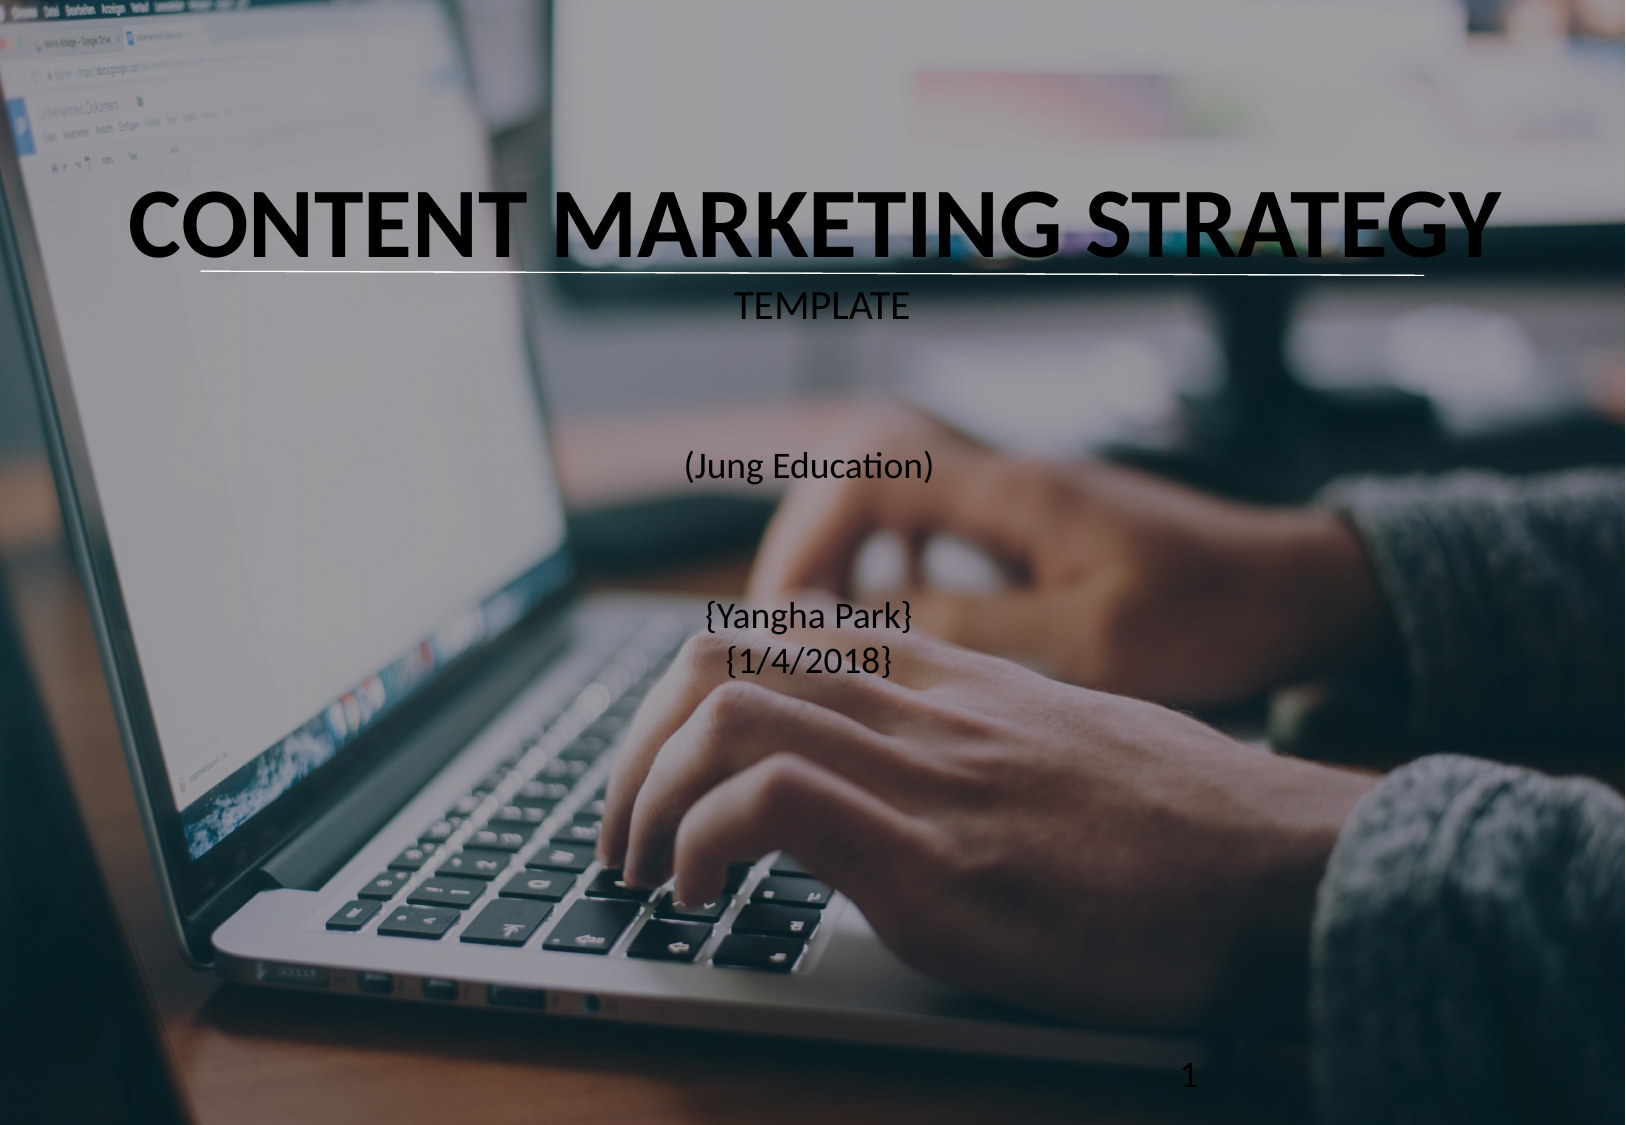

CONTENT MARKETING STRATEGY
TEMPLATE
(Jung Education)
{Yangha Park}
{1/4/2018}